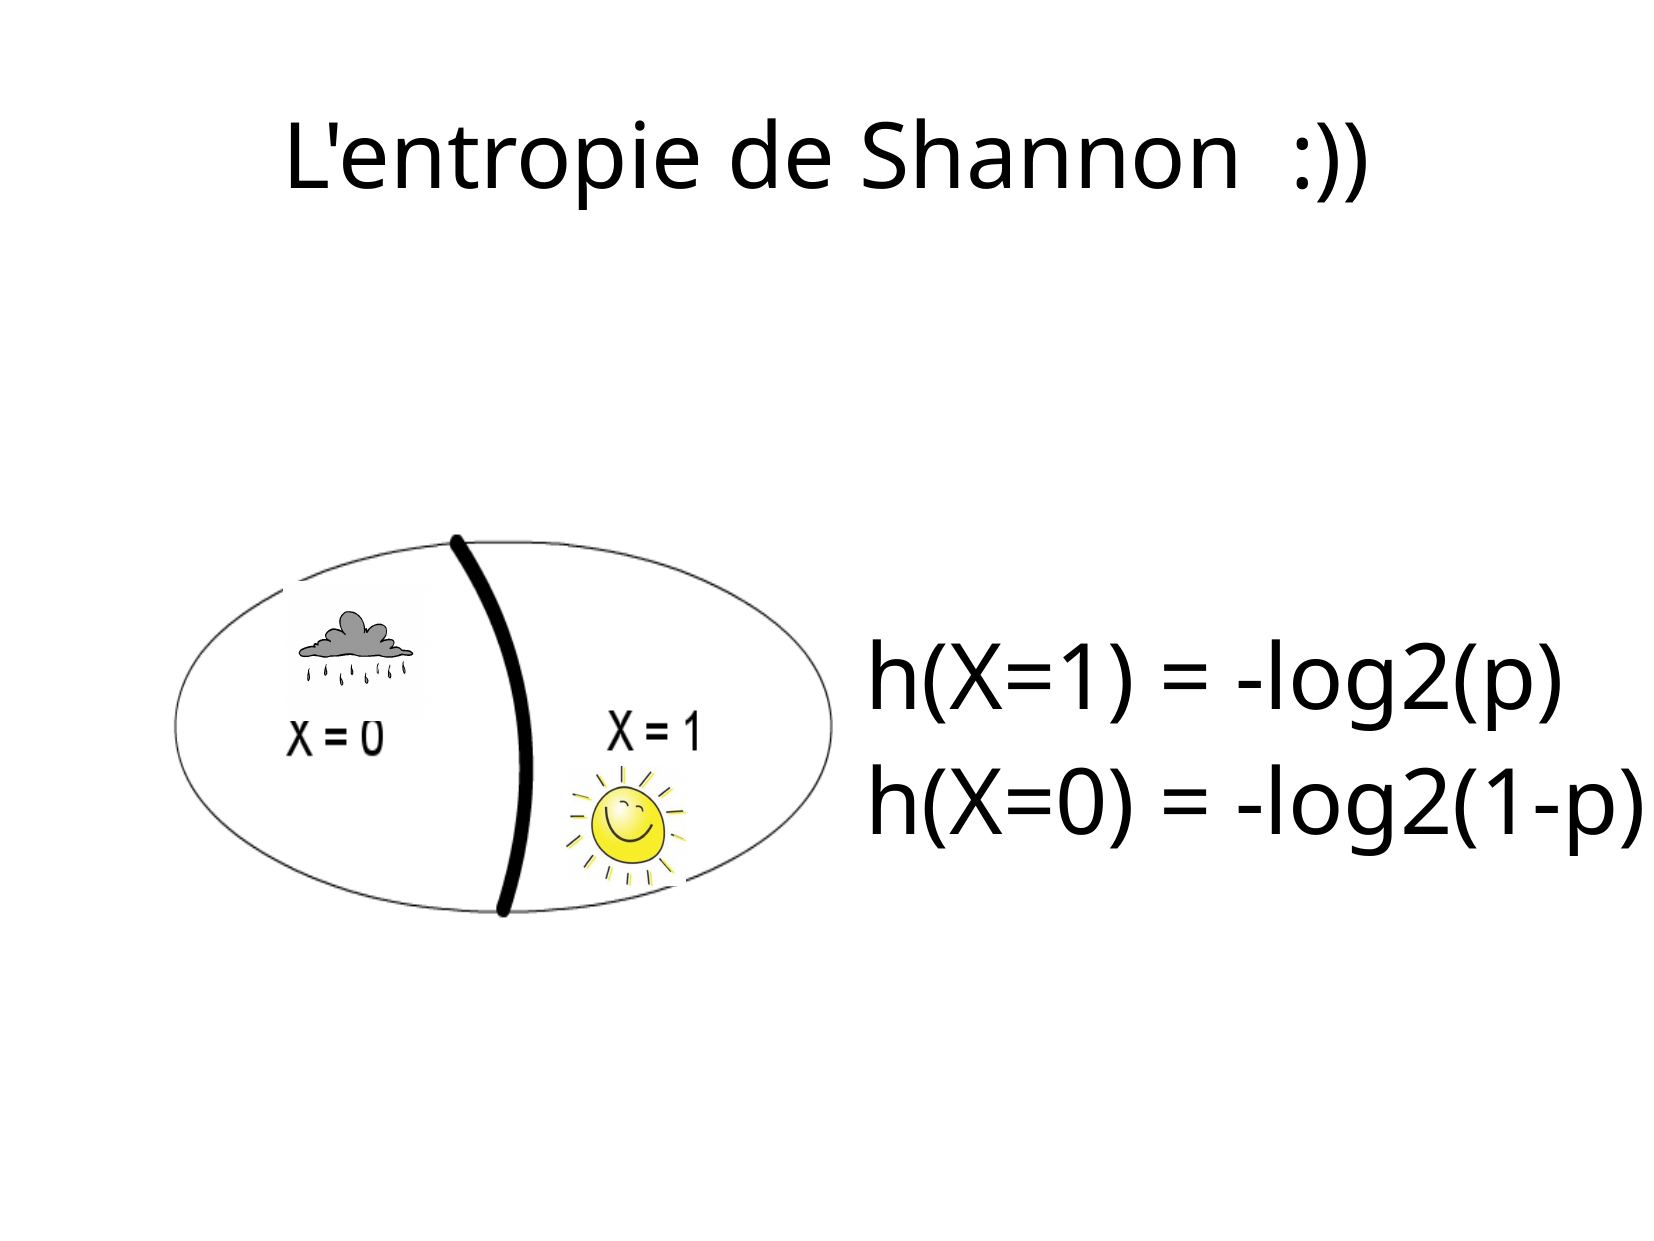

# L'entropie de Shannon :))
h(X=1) = -log2(p)
h(X=0) = -log2(1-p)